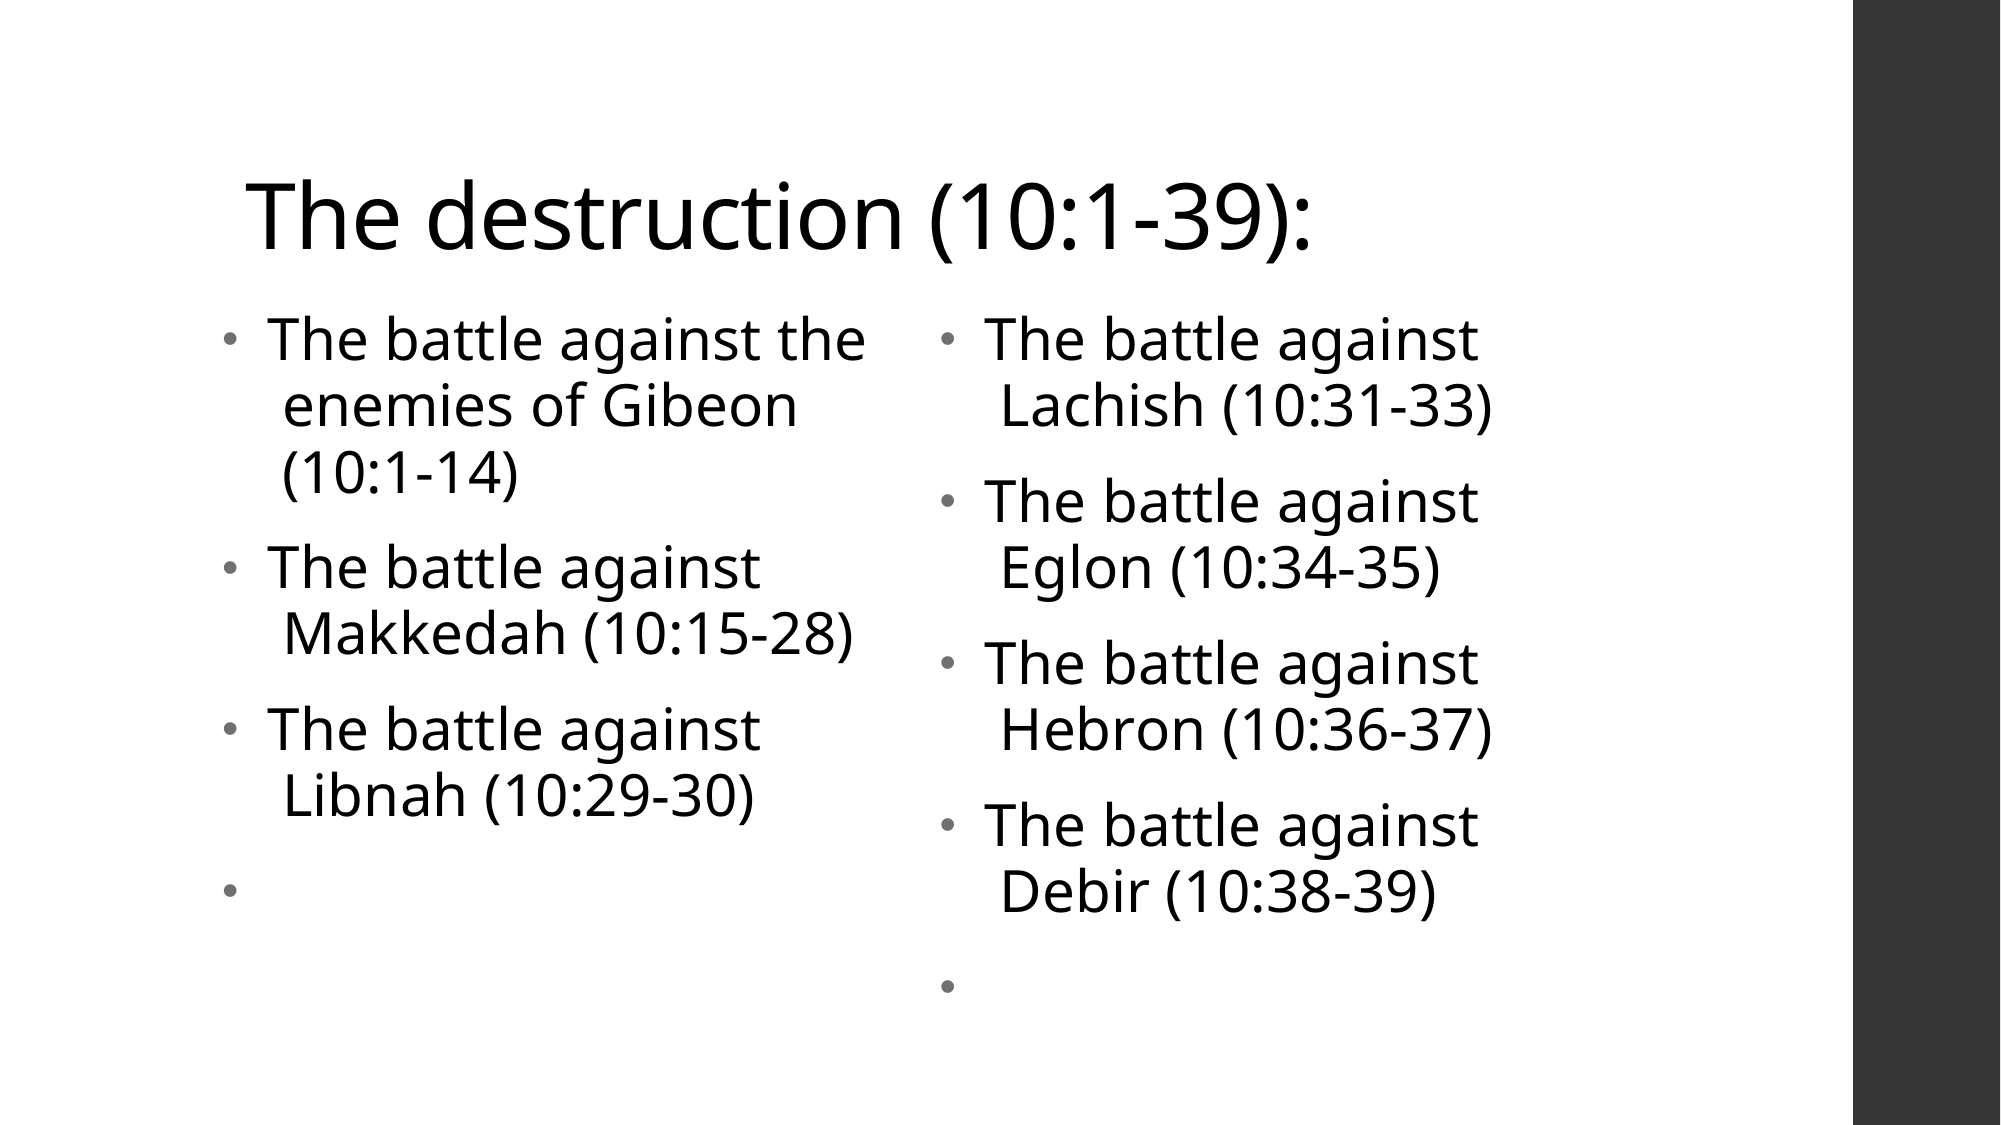

# The destruction (10:1-39):
 The battle against the enemies of Gibeon (10:1-14)
 The battle against Makkedah (10:15-28)
 The battle against Libnah (10:29-30)
 The battle against Lachish (10:31-33)
 The battle against Eglon (10:34-35)
 The battle against Hebron (10:36-37)
 The battle against Debir (10:38-39)